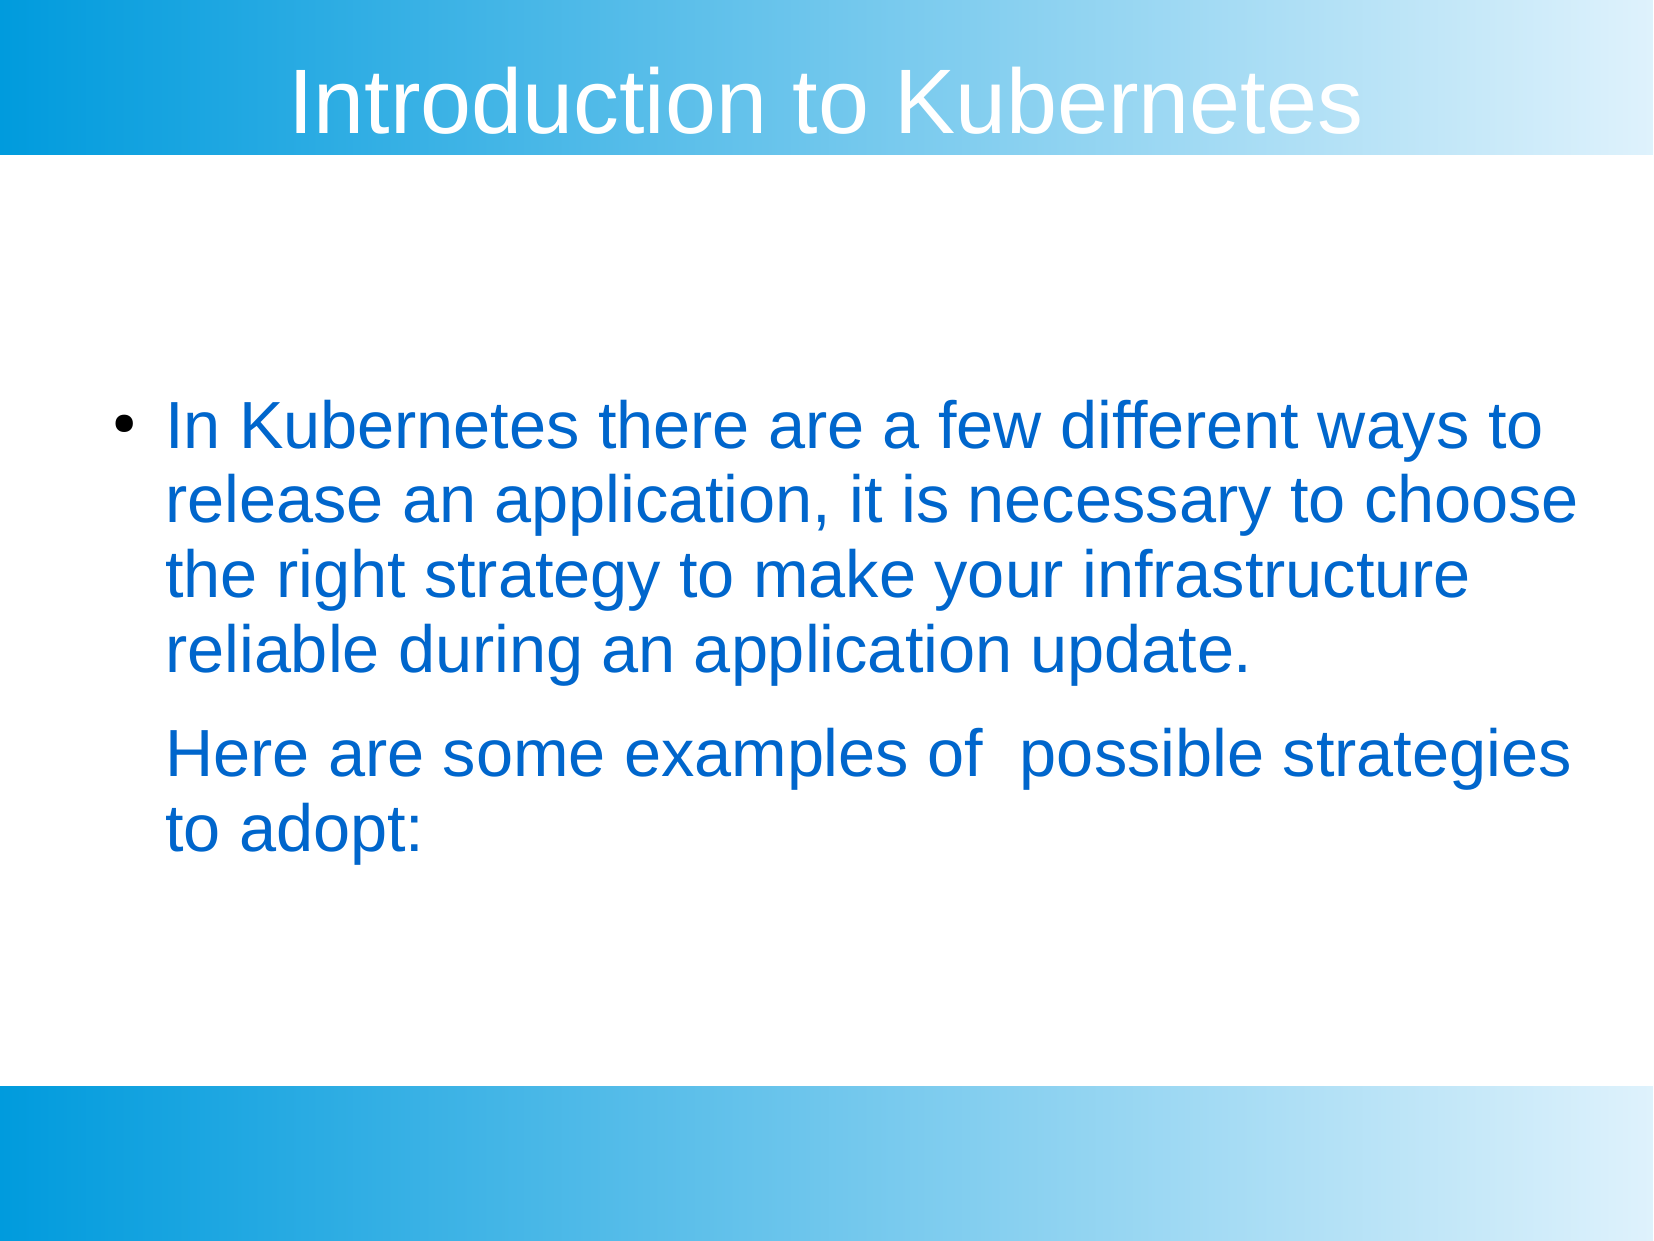

# Introduction to Kubernetes
In Kubernetes there are a few different ways to release an application, it is necessary to choose the right strategy to make your infrastructure reliable during an application update.
Here are some examples of possible strategies to adopt: